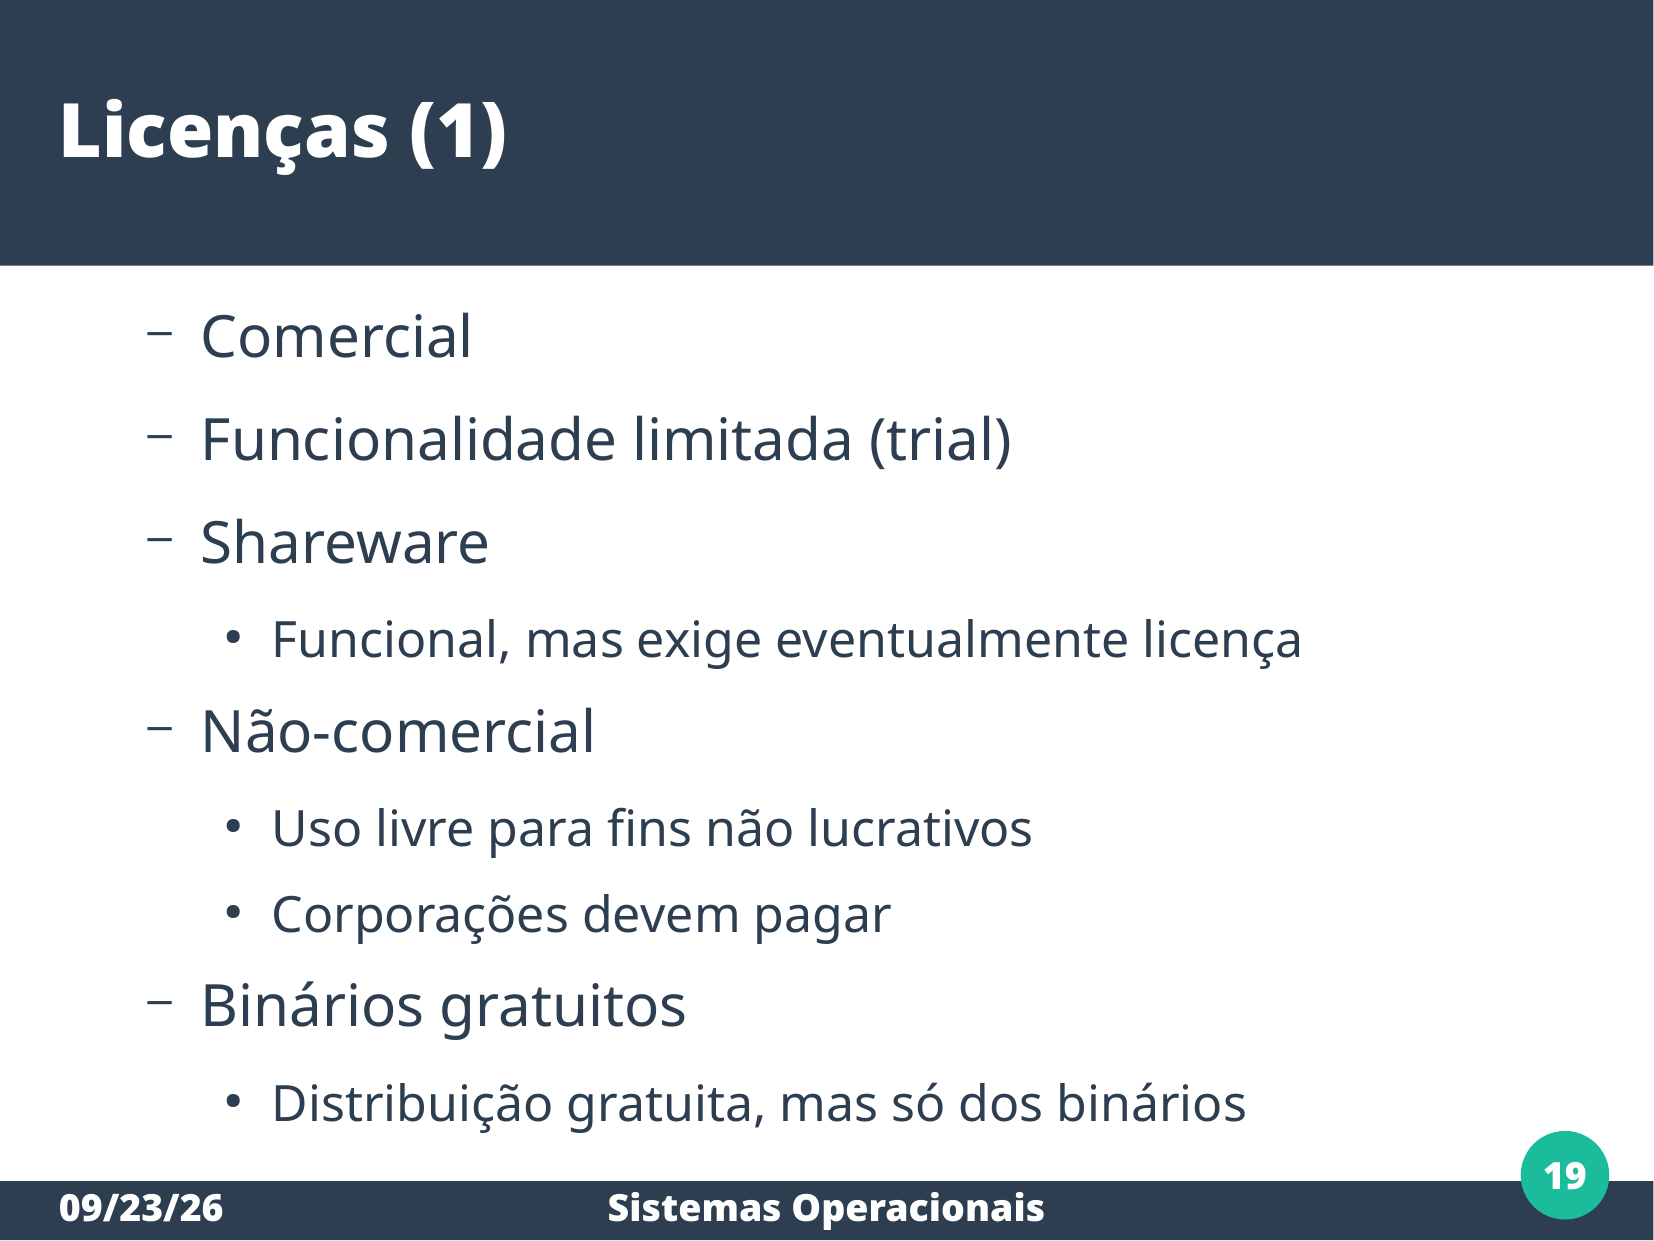

# Licenças (1)
Comercial
Funcionalidade limitada (trial)
Shareware
Funcional, mas exige eventualmente licença
Não-comercial
Uso livre para fins não lucrativos
Corporações devem pagar
Binários gratuitos
Distribuição gratuita, mas só dos binários
19
Sistemas Operacionais